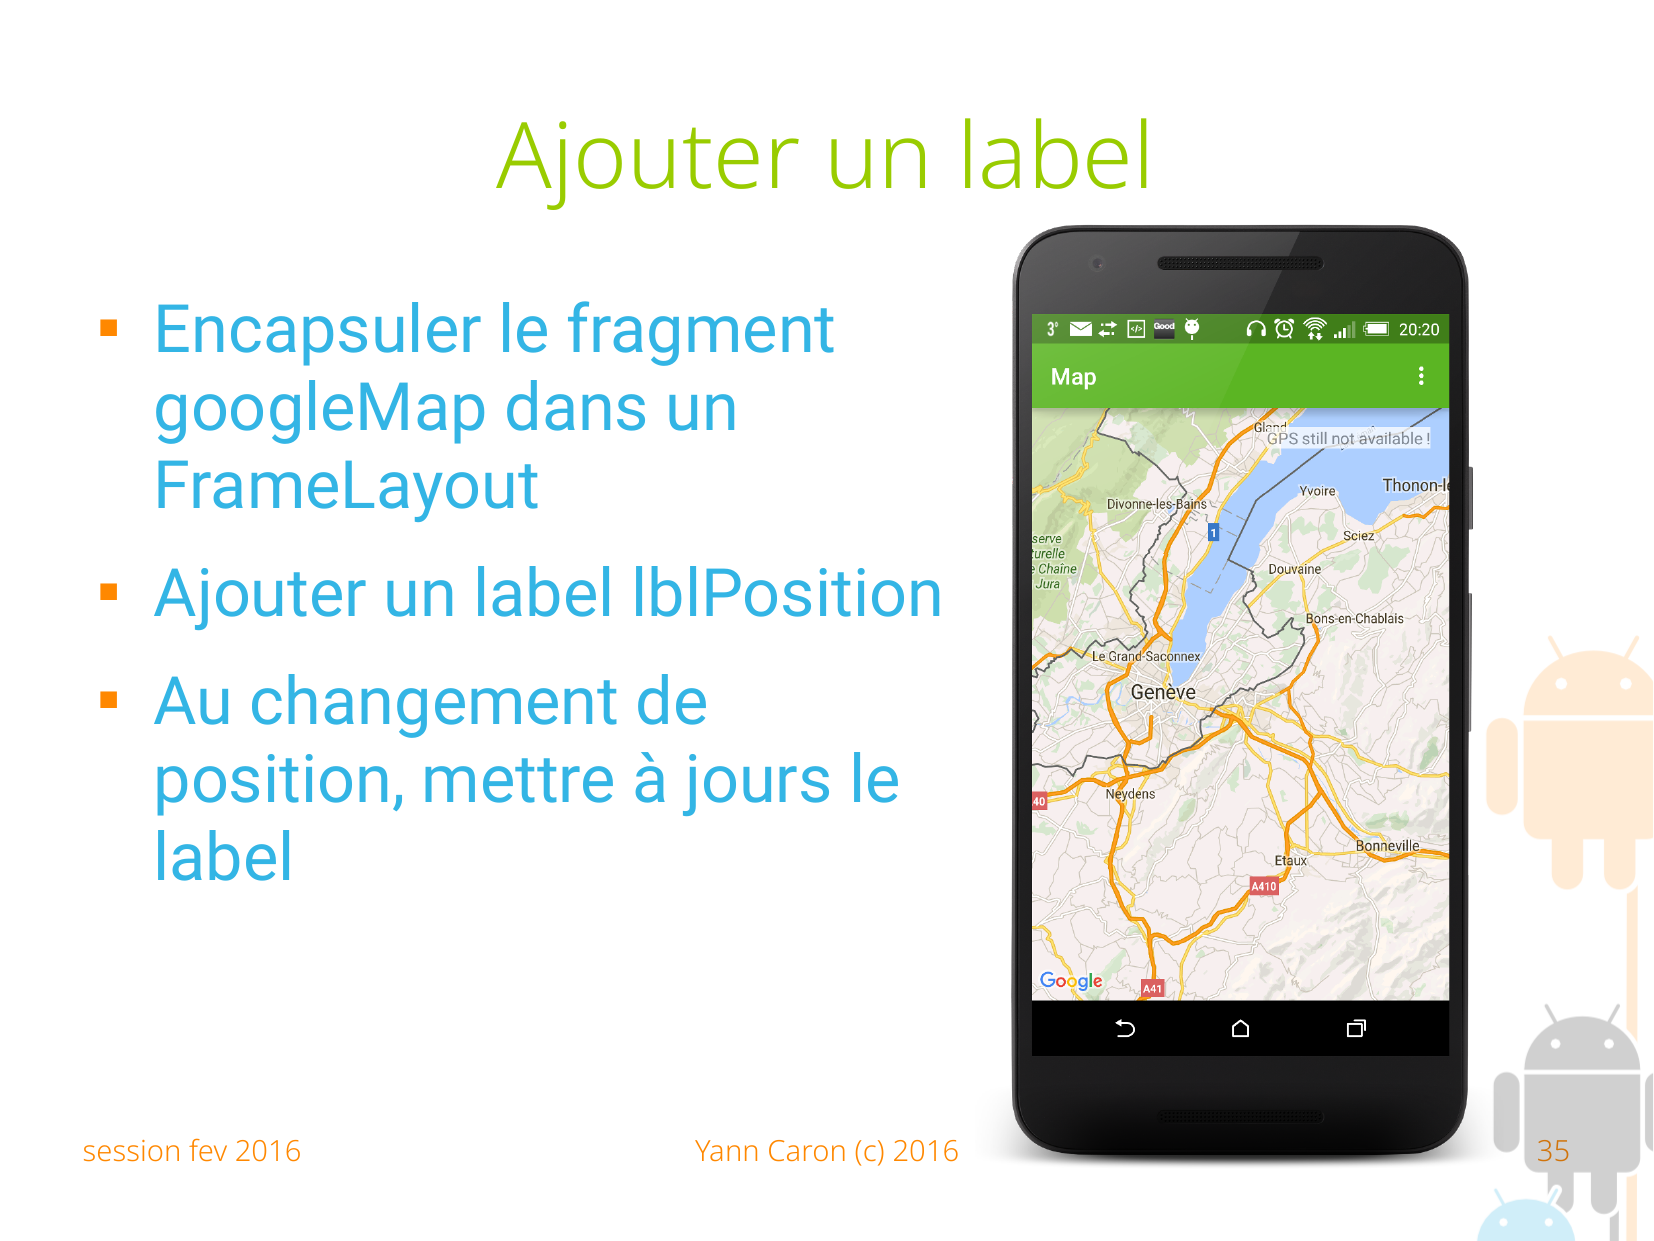

# Ajouter un label
Encapsuler le fragment googleMap dans un FrameLayout
Ajouter un label lblPosition
Au changement de position, mettre à jours le label
session fev 2016
Yann Caron (c) 2016
35